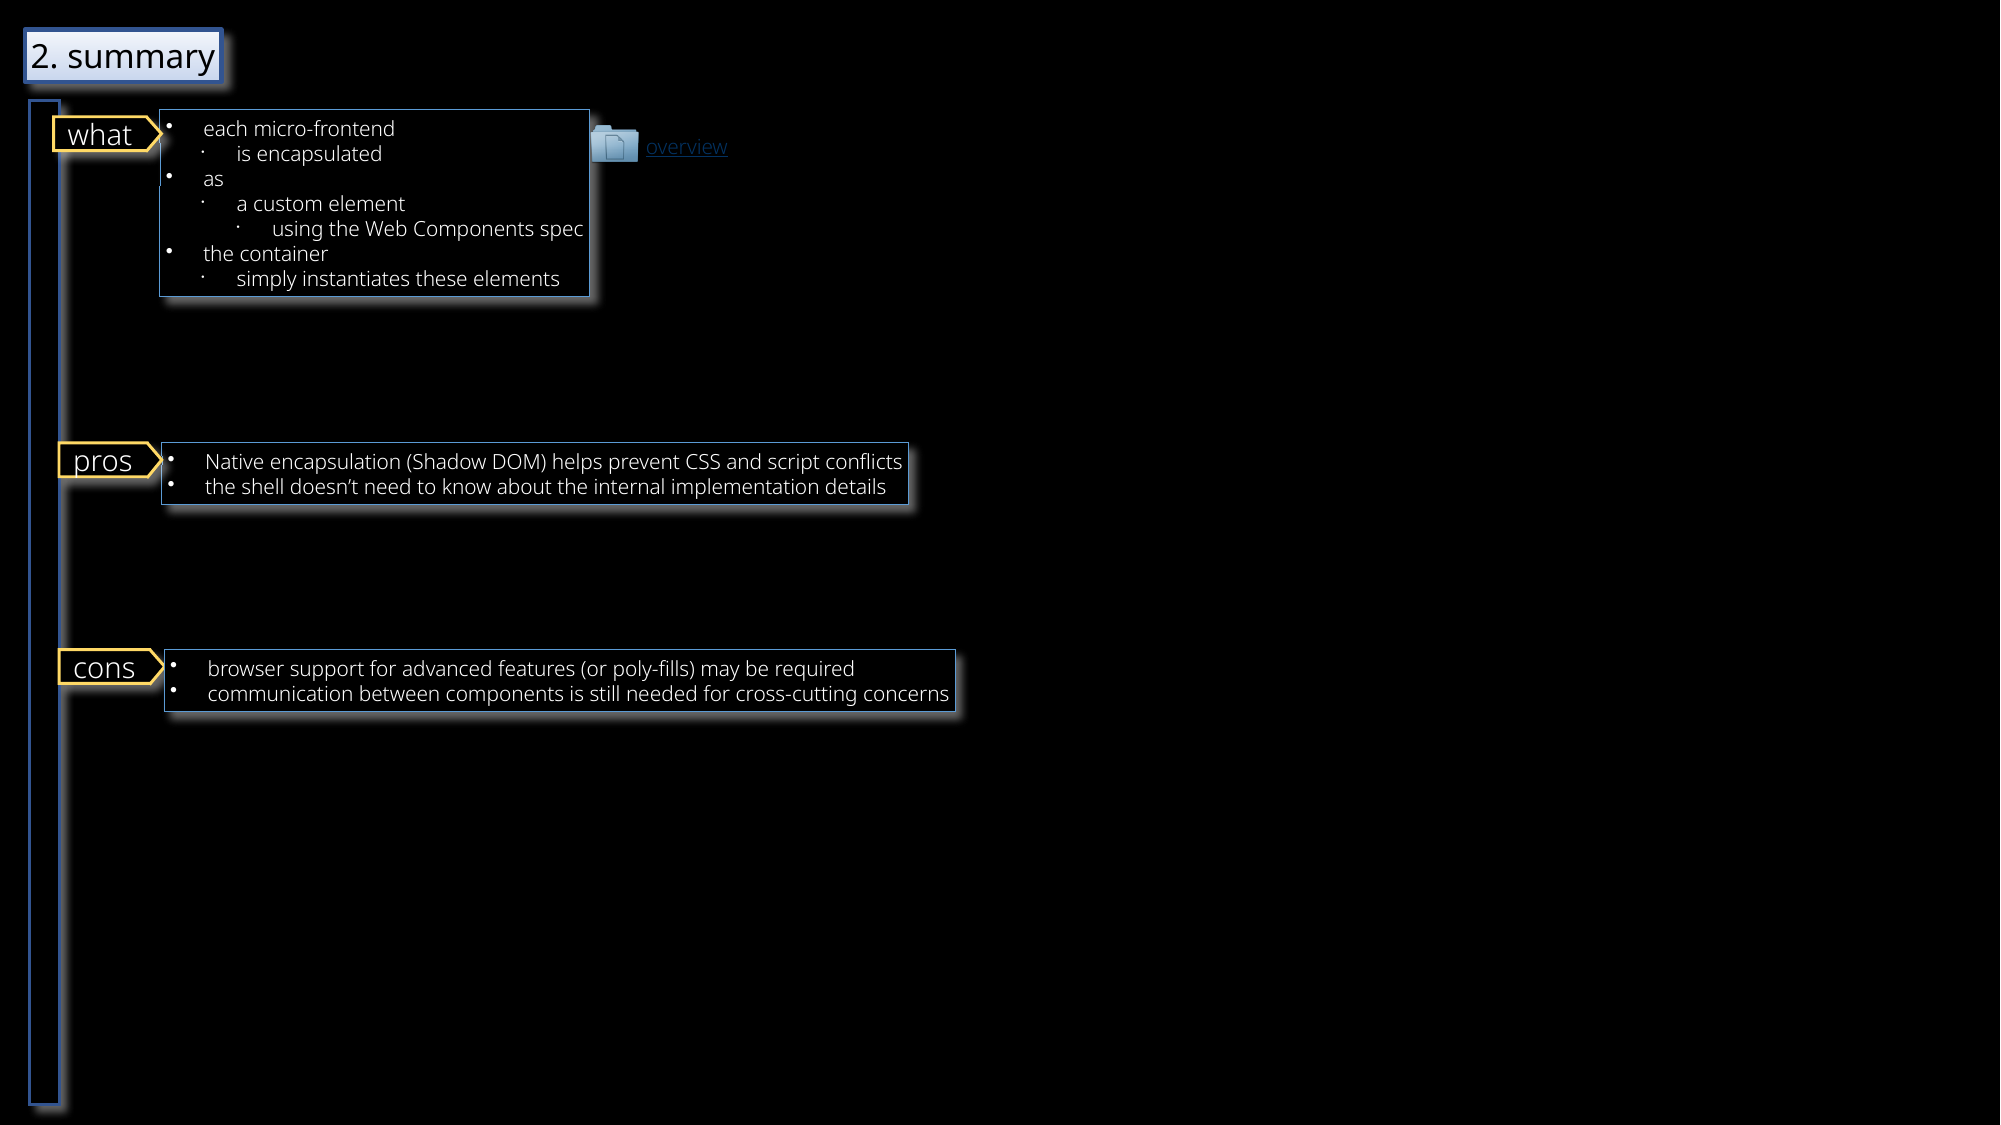

# 2. summary
each micro‑frontend
is encapsulated
as
a custom element
using the Web Components spec
the container
simply instantiates these elements
what
overview
Native encapsulation (Shadow DOM) helps prevent CSS and script conflicts
the shell doesn’t need to know about the internal implementation details
pros
browser support for advanced features (or poly-fills) may be required
communication between components is still needed for cross-cutting concerns
cons